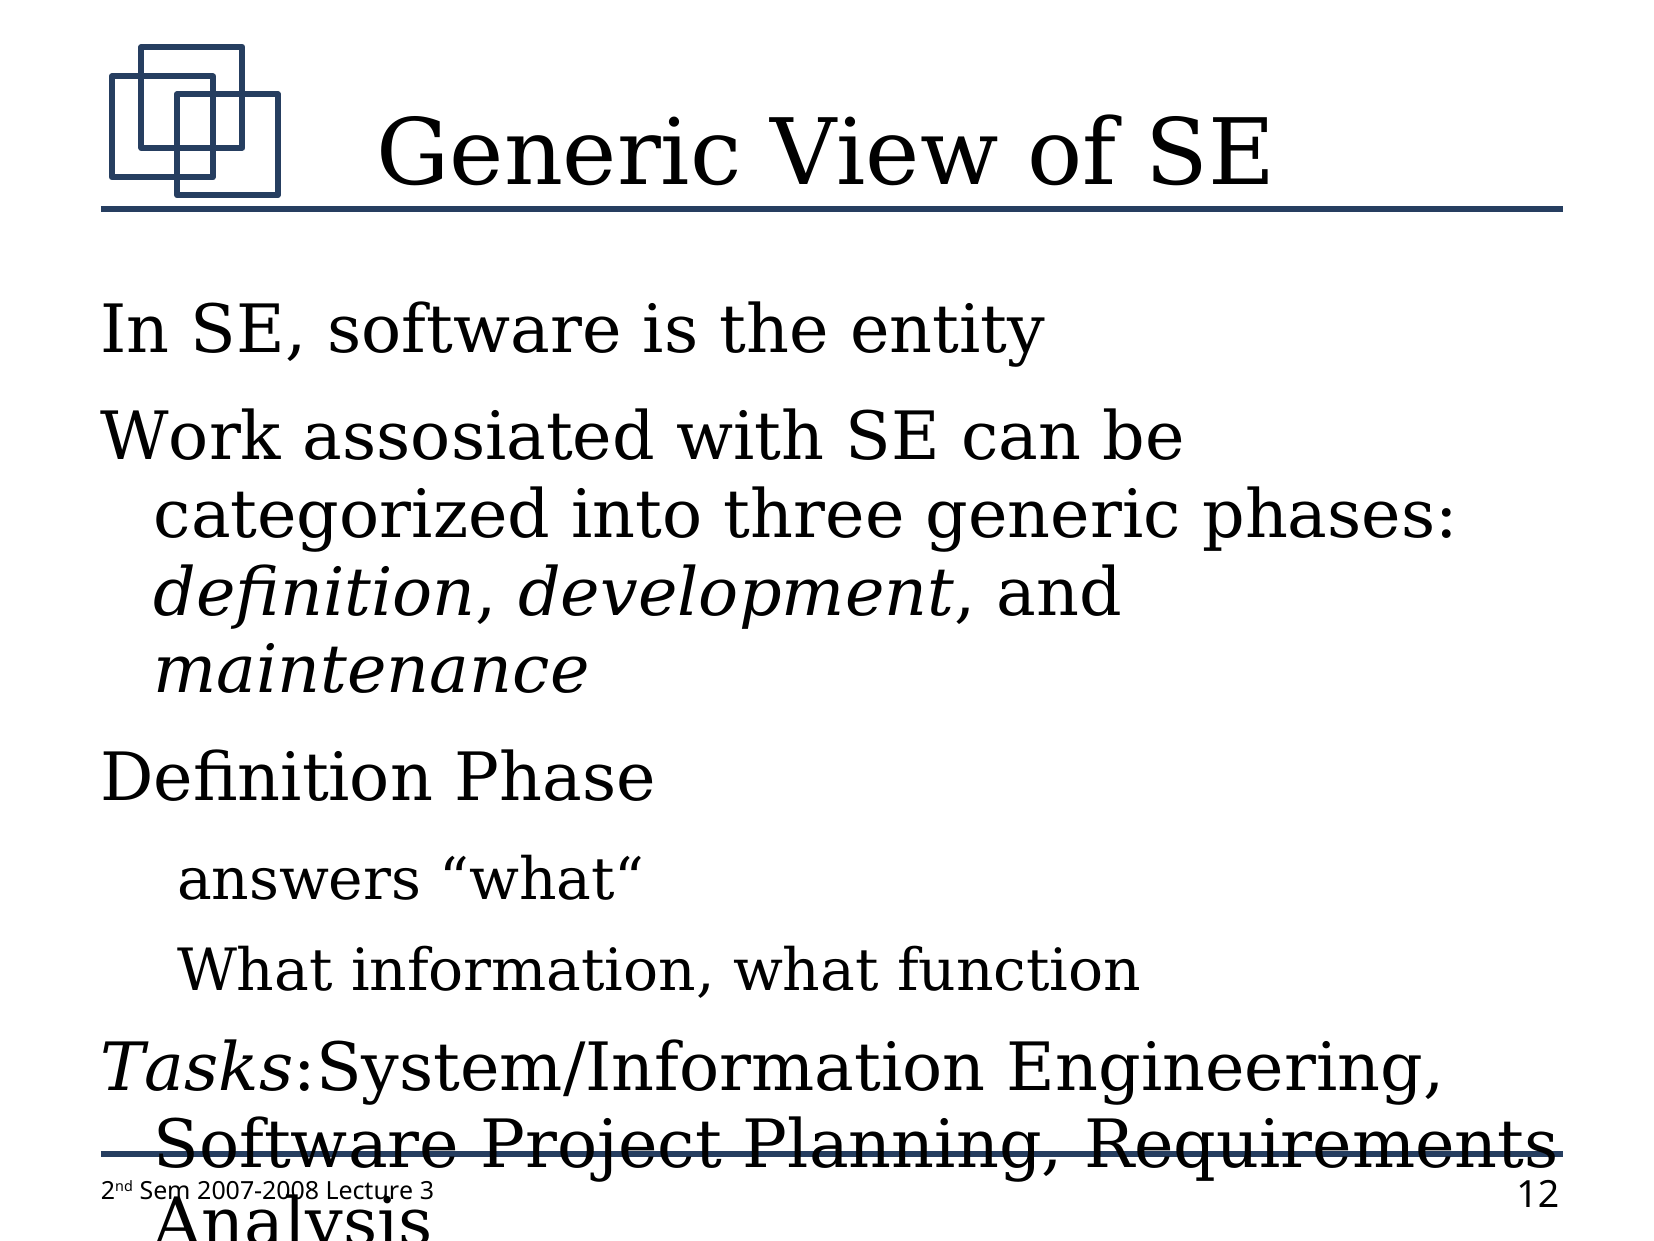

# Generic View of SE
In SE, software is the entity
Work assosiated with SE can be categorized into three generic phases: definition, development, and maintenance
Definition Phase
answers “what“
What information, what function
Tasks:System/Information Engineering, Software Project Planning, Requirements Analysis